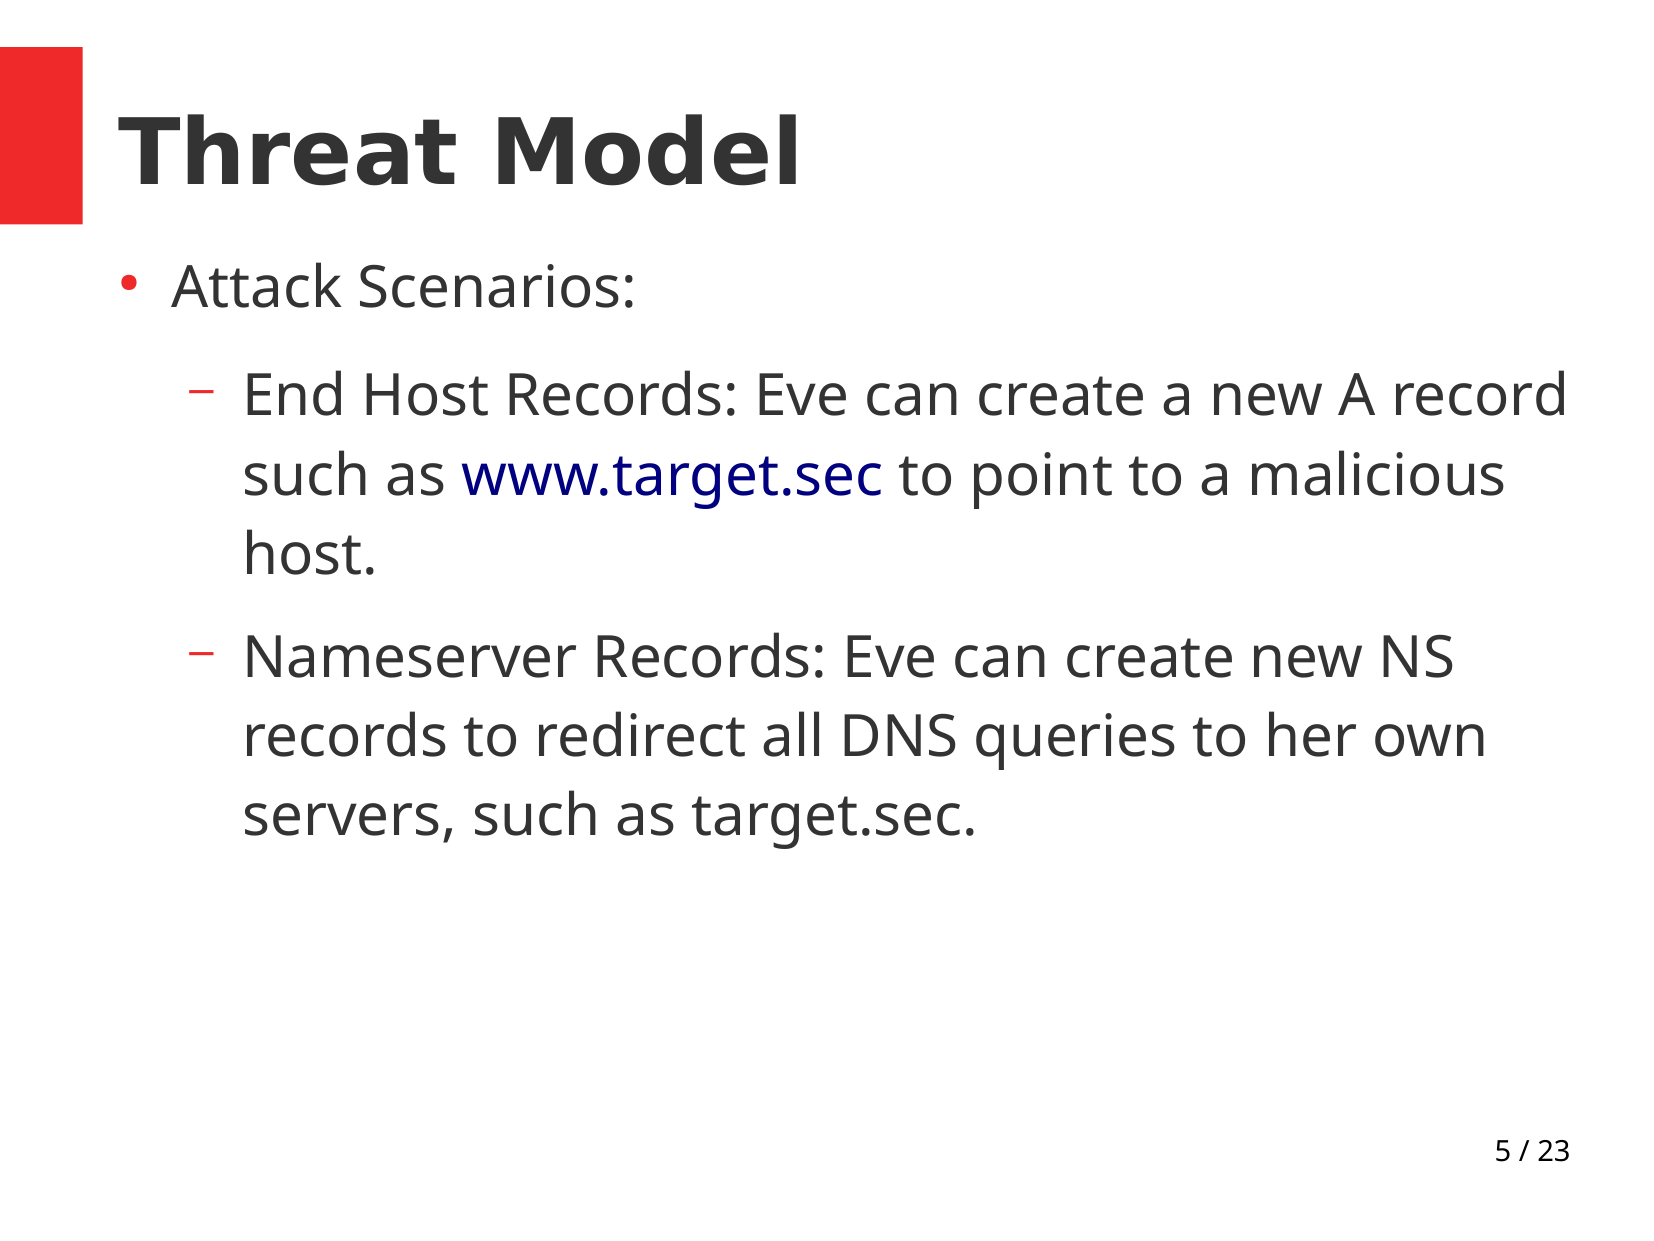

# Threat Model
Attack Scenarios:
End Host Records: Eve can create a new A record such as www.target.sec to point to a malicious host.
Nameserver Records: Eve can create new NS records to redirect all DNS queries to her own servers, such as target.sec.
5